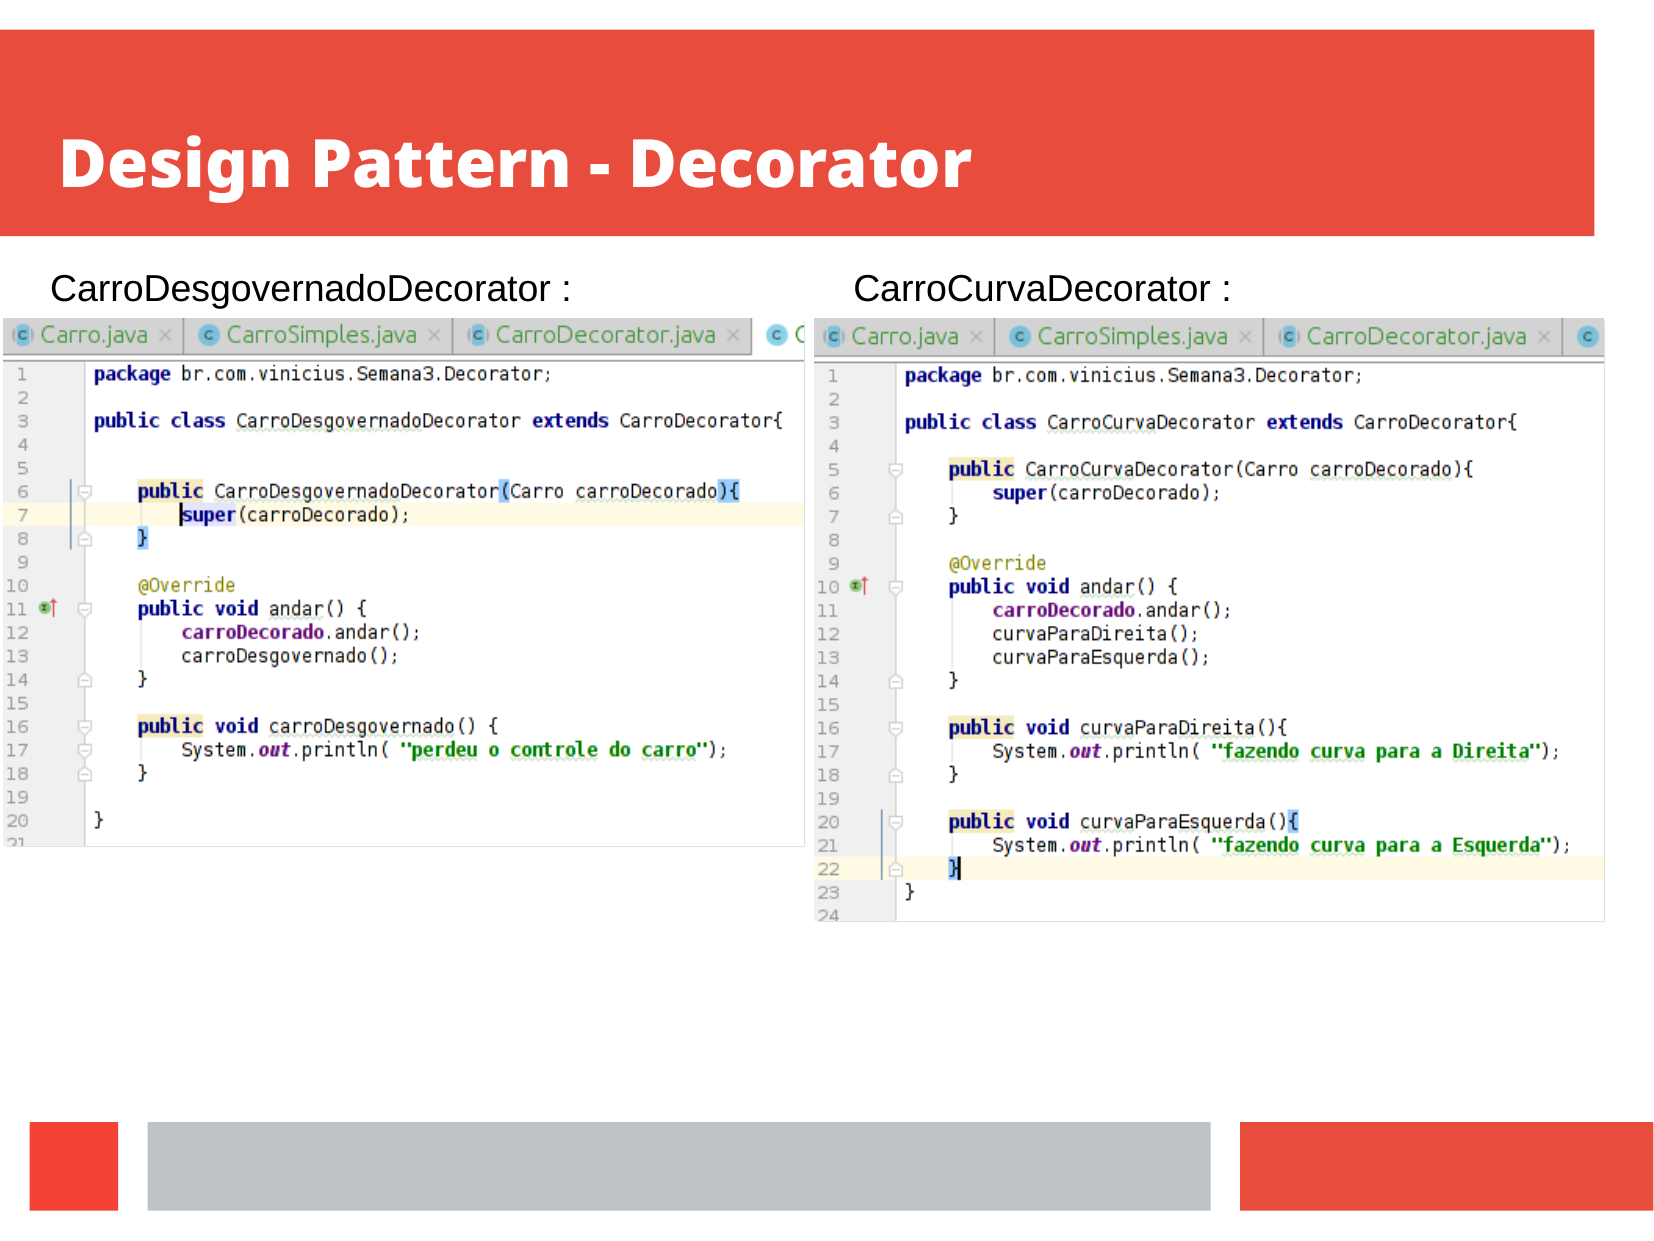

# Design Pattern - Decorator
CarroDesgovernadoDecorator :
CarroCurvaDecorator :